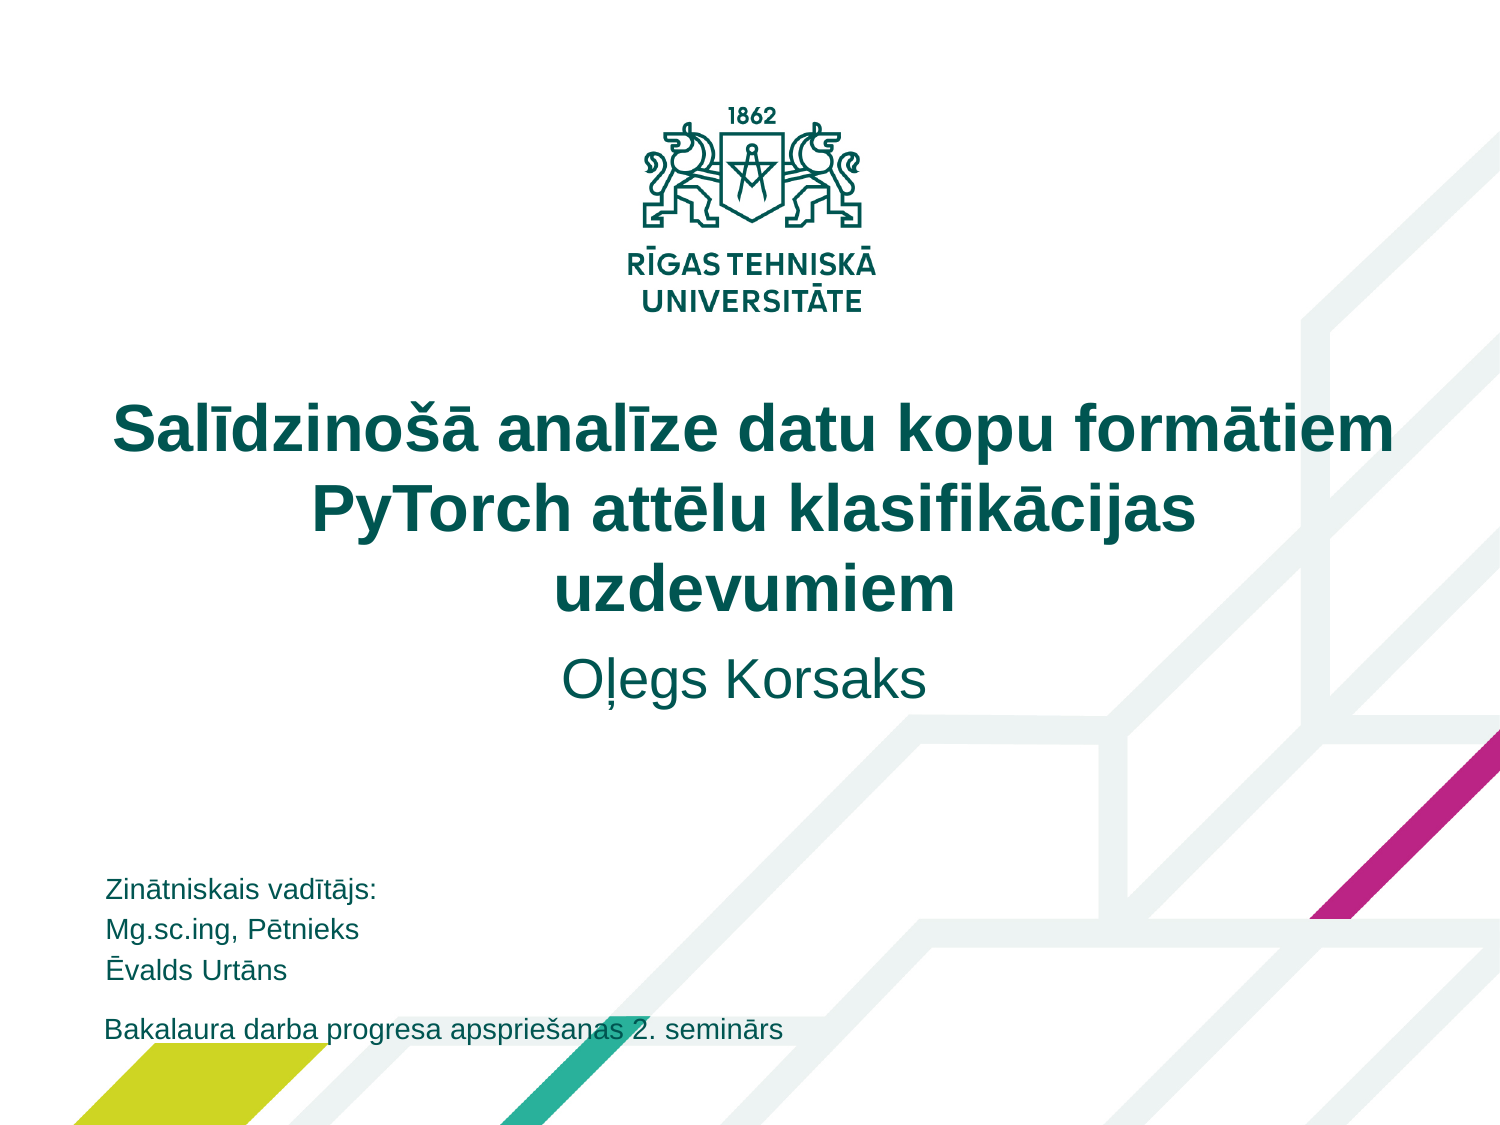

Salīdzinošā analīze datu kopu formātiem PyTorch attēlu klasifikācijas uzdevumiem
# Oļegs Korsaks
Zinātniskais vadītājs:
Mg.sc.ing, Pētnieks
Ēvalds Urtāns
Bakalaura darba progresa apspriešanas 2. seminārs